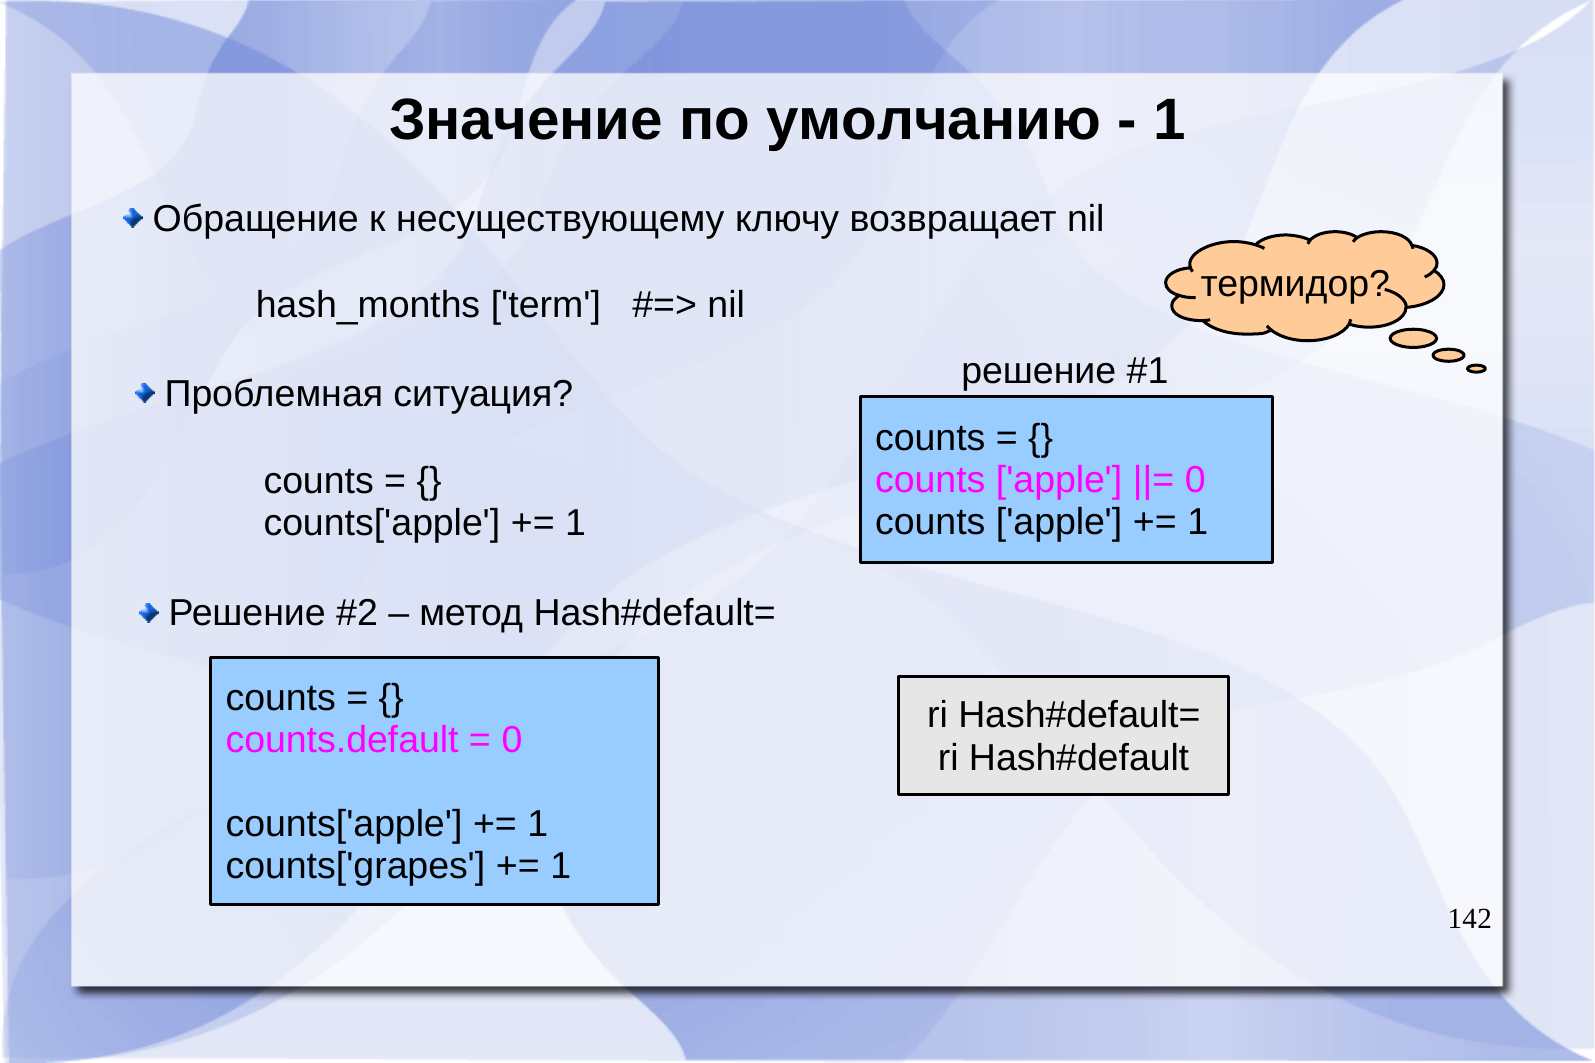

# Значение по умолчанию - 1
 Обращение к несуществующему ключу возвращает nil
термидор?
hash_months ['term'] #=> nil
решение #1
counts = {}
counts ['apple'] ||= 0
counts ['apple'] += 1
 Проблемная ситуация?
counts = {}
counts['apple'] += 1
 Решение #2 – метод Hash#default=
counts = {}
counts.default = 0
counts['apple'] += 1
counts['grapes'] += 1
ri Hash#default=
ri Hash#default
142